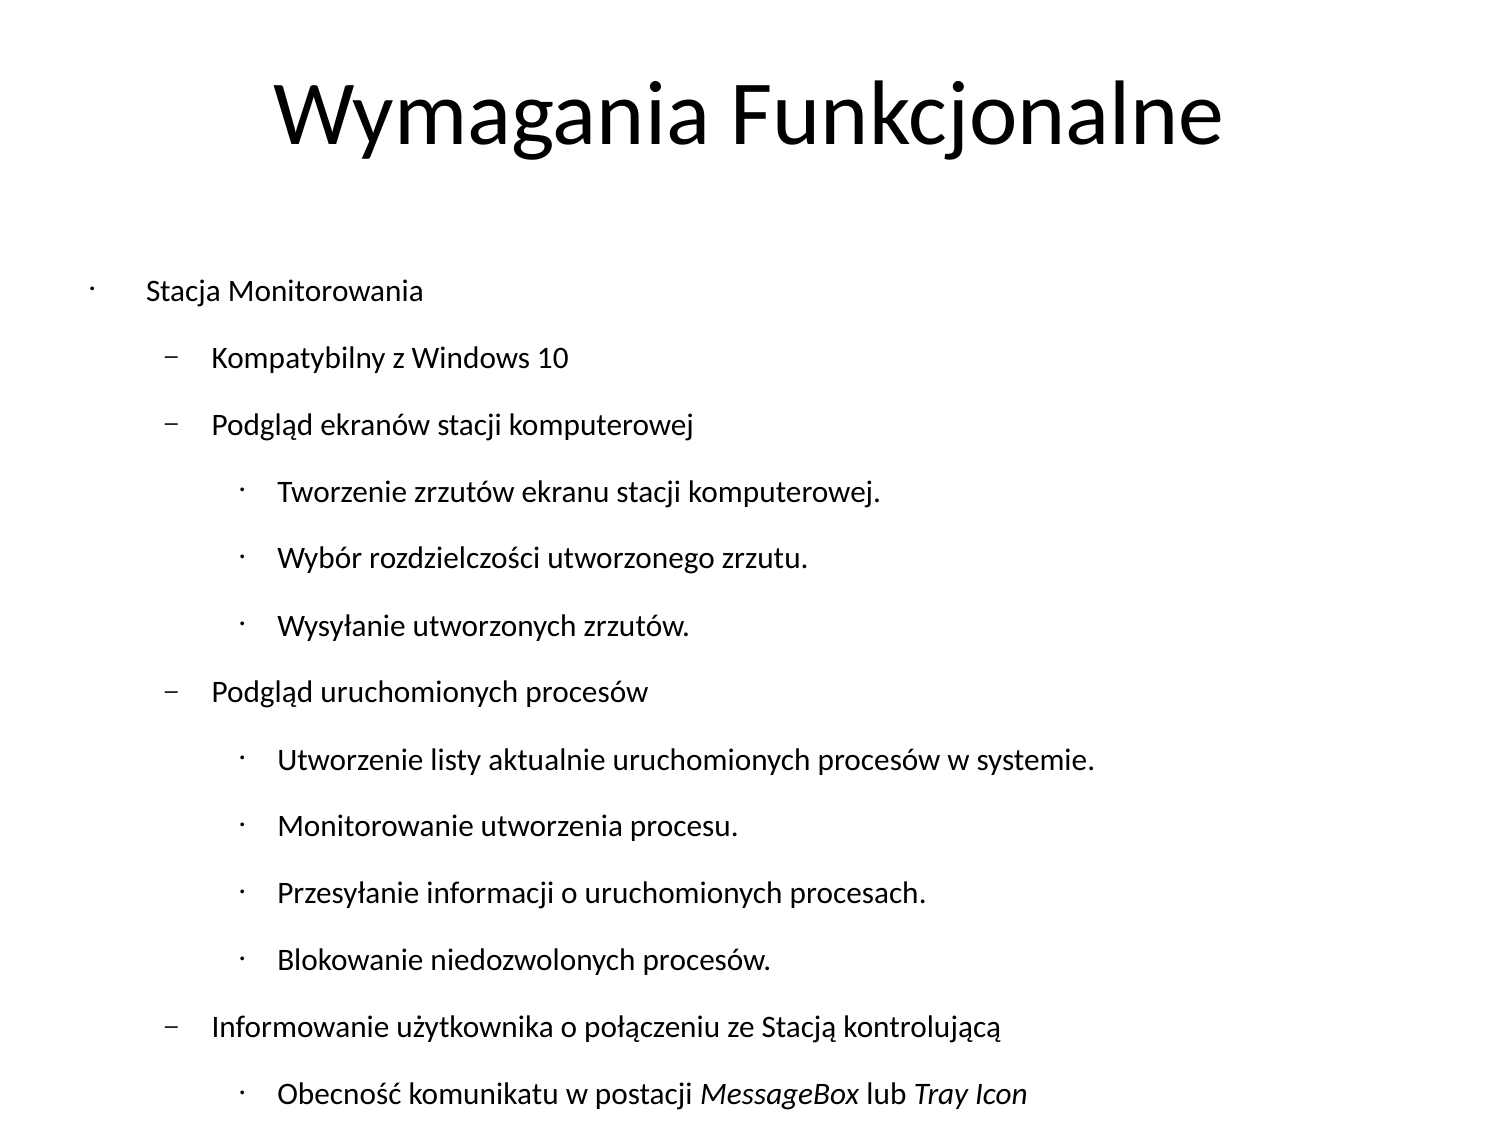

# Wymagania Funkcjonalne
Stacja Monitorowania
Kompatybilny z Windows 10
Podgląd ekranów stacji komputerowej
Tworzenie zrzutów ekranu stacji komputerowej.
Wybór rozdzielczości utworzonego zrzutu.
Wysyłanie utworzonych zrzutów.
Podgląd uruchomionych procesów
Utworzenie listy aktualnie uruchomionych procesów w systemie.
Monitorowanie utworzenia procesu.
Przesyłanie informacji o uruchomionych procesach.
Blokowanie niedozwolonych procesów.
Informowanie użytkownika o połączeniu ze Stacją kontrolującą
Obecność komunikatu w postacji MessageBox lub Tray Icon